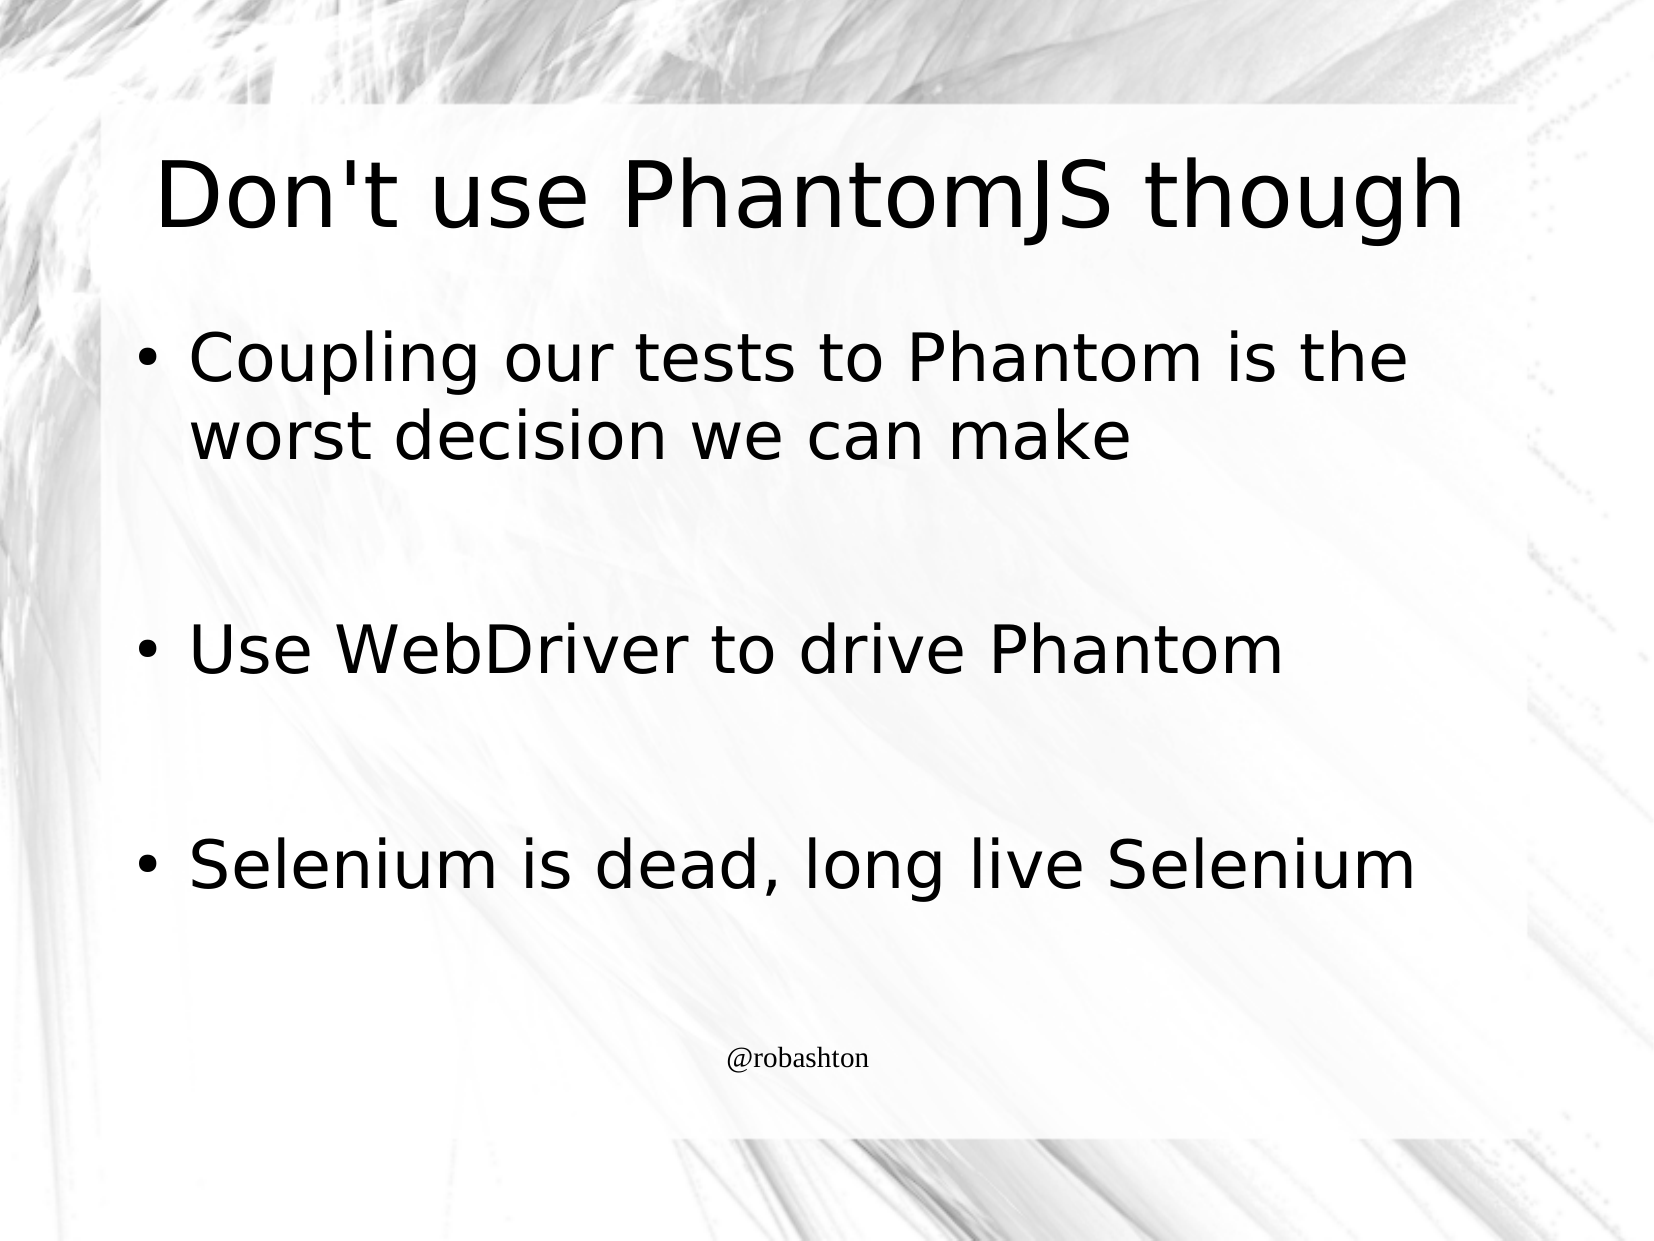

# Don't use PhantomJS though
Coupling our tests to Phantom is the worst decision we can make
Use WebDriver to drive Phantom
Selenium is dead, long live Selenium
@robashton